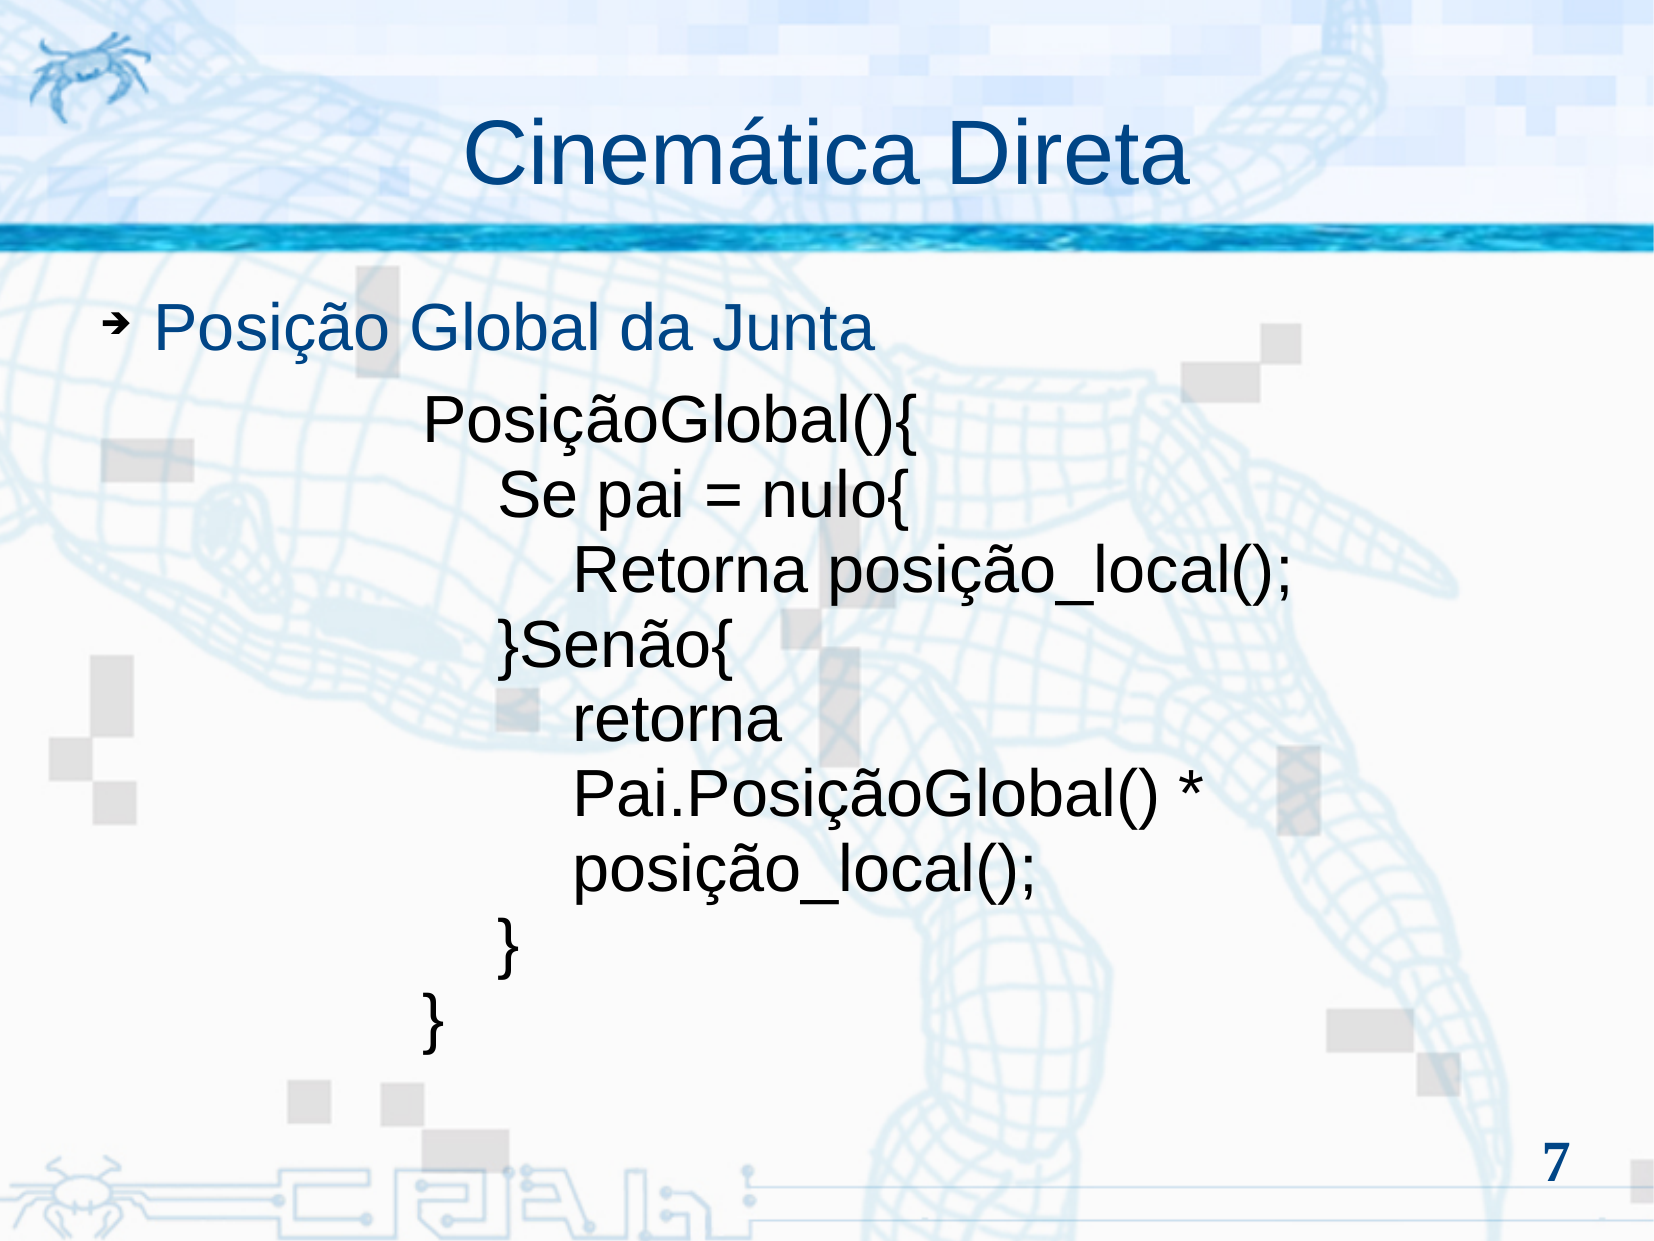

# Cinemática Direta
Posição Global da Junta
PosiçãoGlobal(){
	Se pai = nulo{
		Retorna posição_local();
	}Senão{
		retorna
		Pai.PosiçãoGlobal() *
		posição_local();
	}
}
7